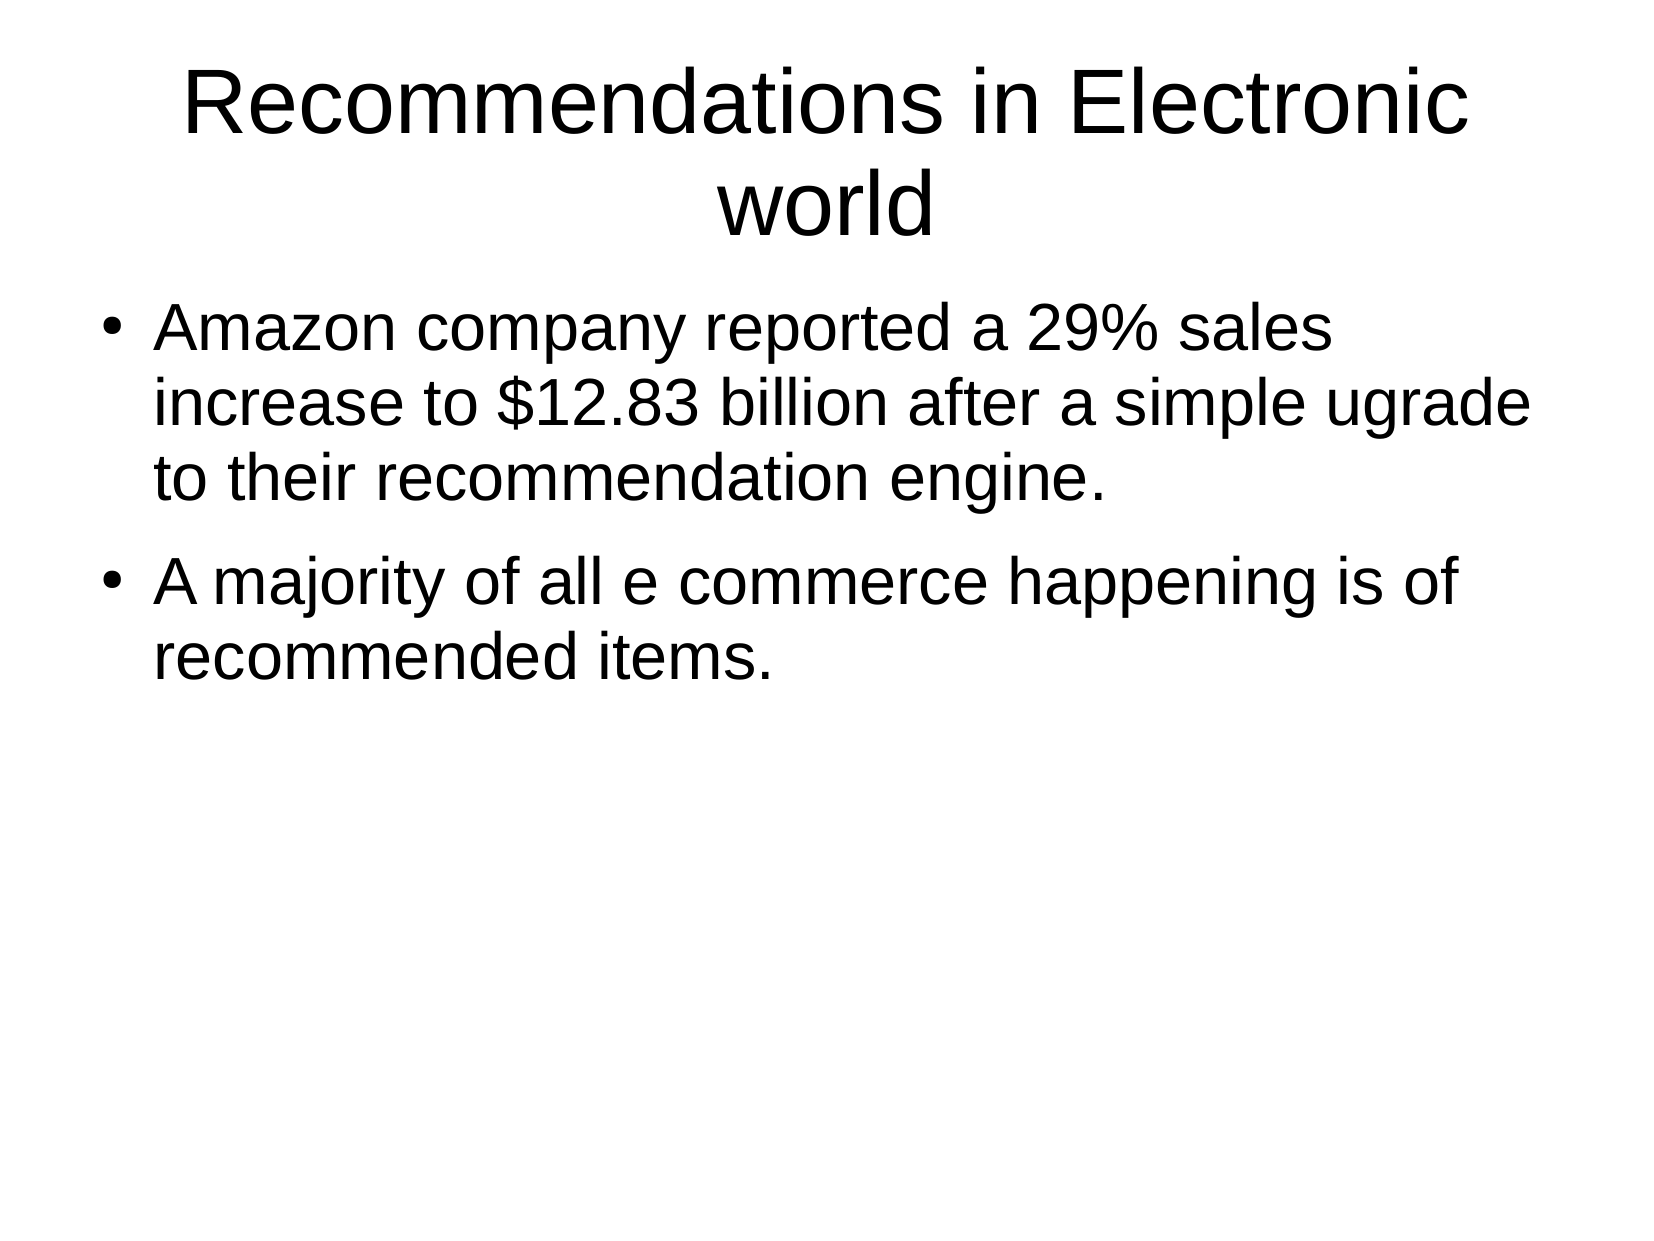

# Recommendations in Electronic world
Amazon company reported a 29% sales increase to $12.83 billion after a simple ugrade to their recommendation engine.
A majority of all e commerce happening is of recommended items.